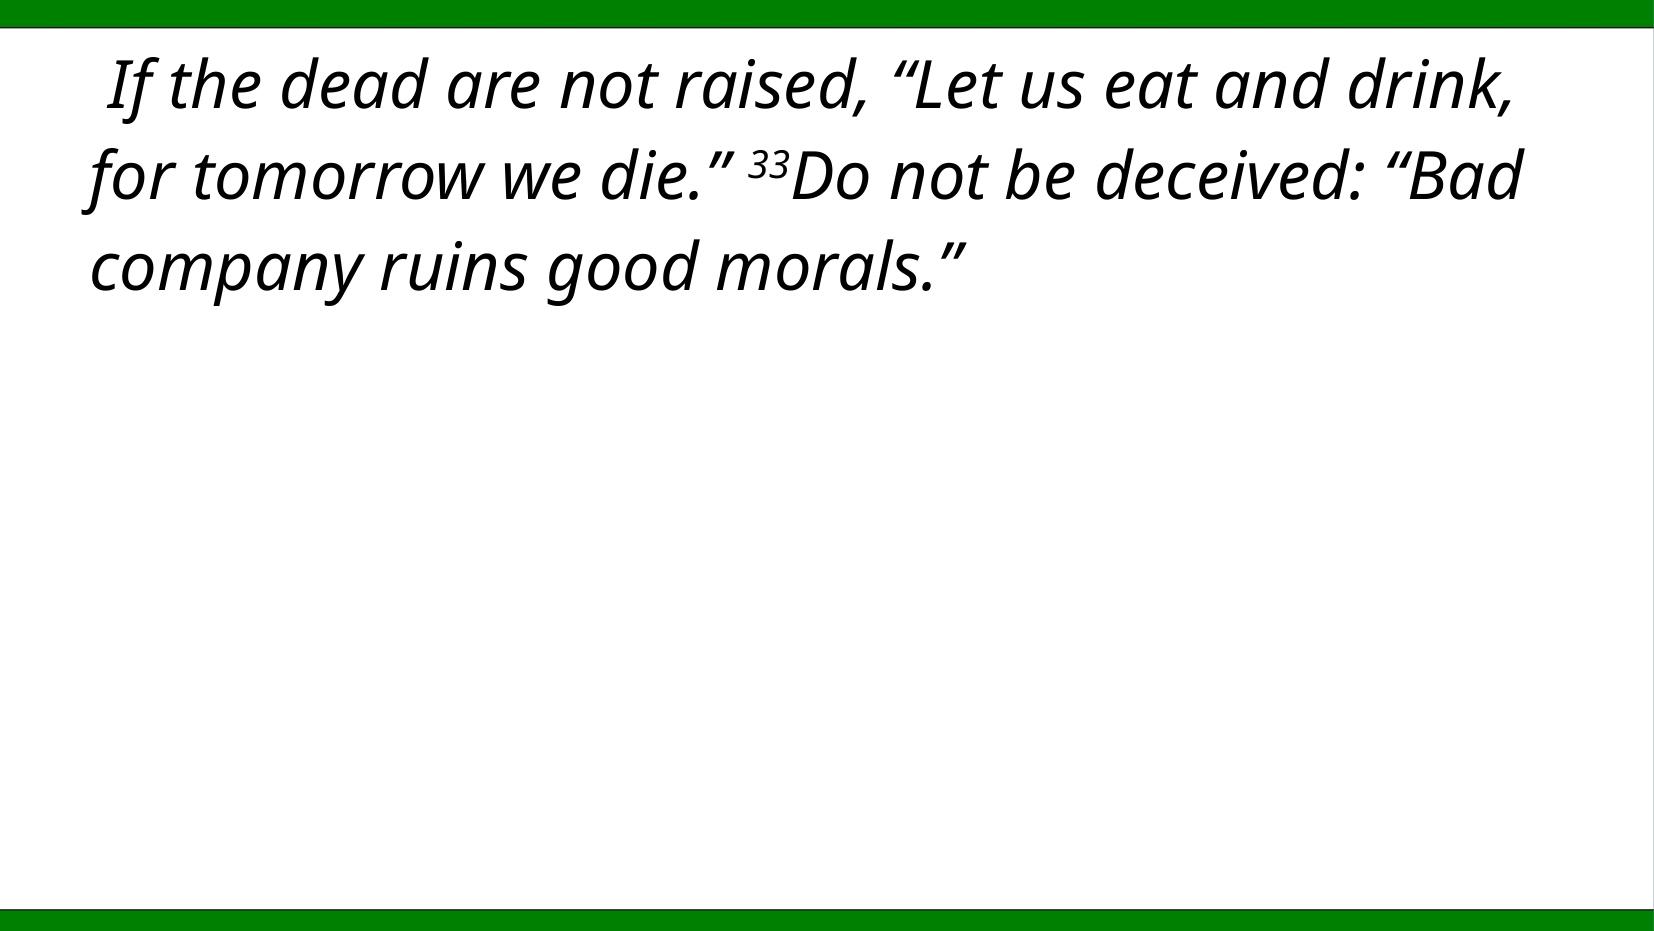

If the dead are not raised, “Let us eat and drink, for tomorrow we die.” 33Do not be deceived: “Bad company ruins good morals.”